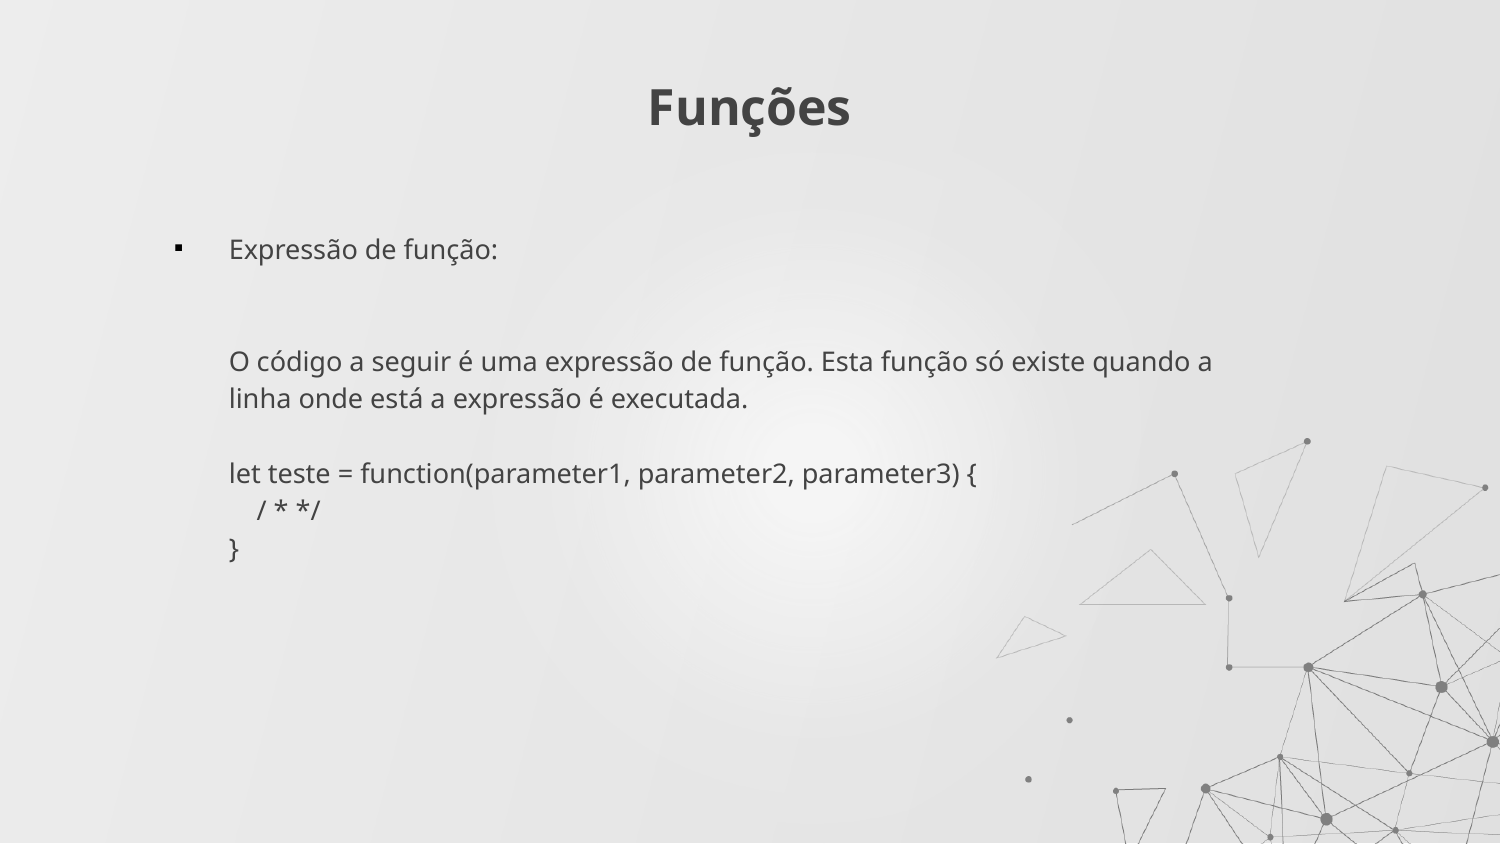

Funções
# Expressão de função:
O código a seguir é uma expressão de função. Esta função só existe quando a linha onde está a expressão é executada.
let teste = function(parameter1, parameter2, parameter3) {
 / * */
}